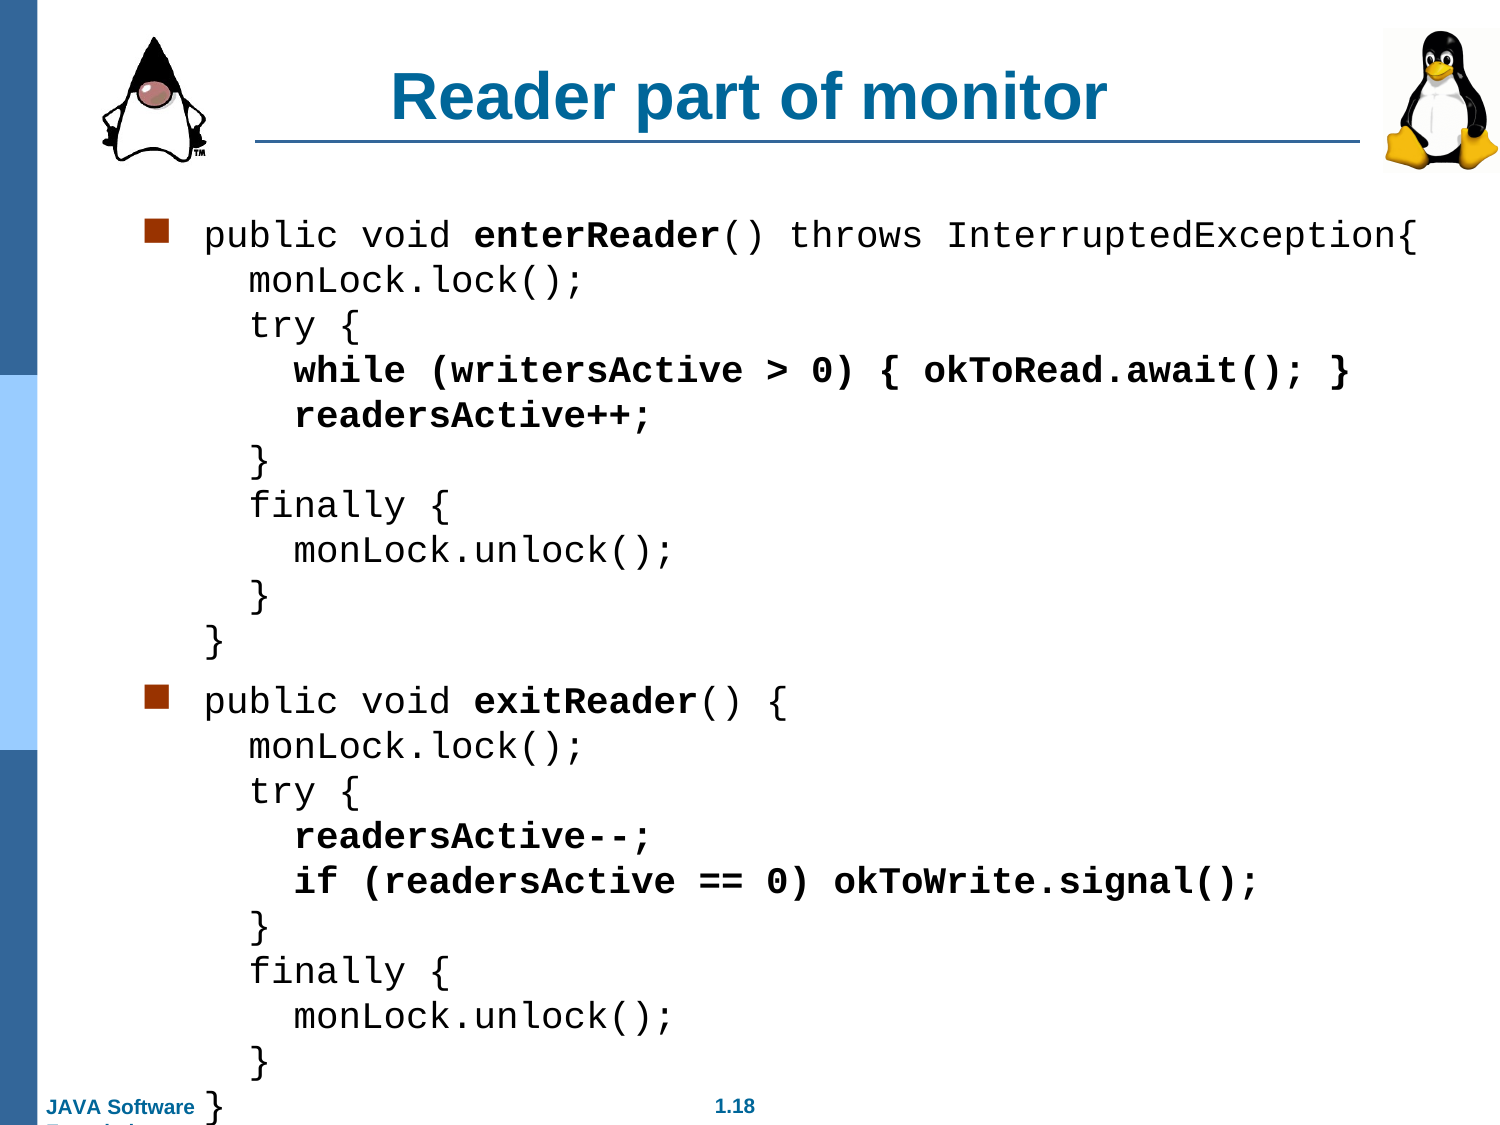

# Reader part of monitor
public void enterReader() throws InterruptedException{
 monLock.lock();
 try {
 while (writersActive > 0) { okToRead.await(); }
 readersActive++;
 }
 finally {
 monLock.unlock();
 }
}
public void exitReader() {
 monLock.lock();
 try {
 readersActive--;
 if (readersActive == 0) okToWrite.signal();
 }
 finally {
 monLock.unlock();
 }
}